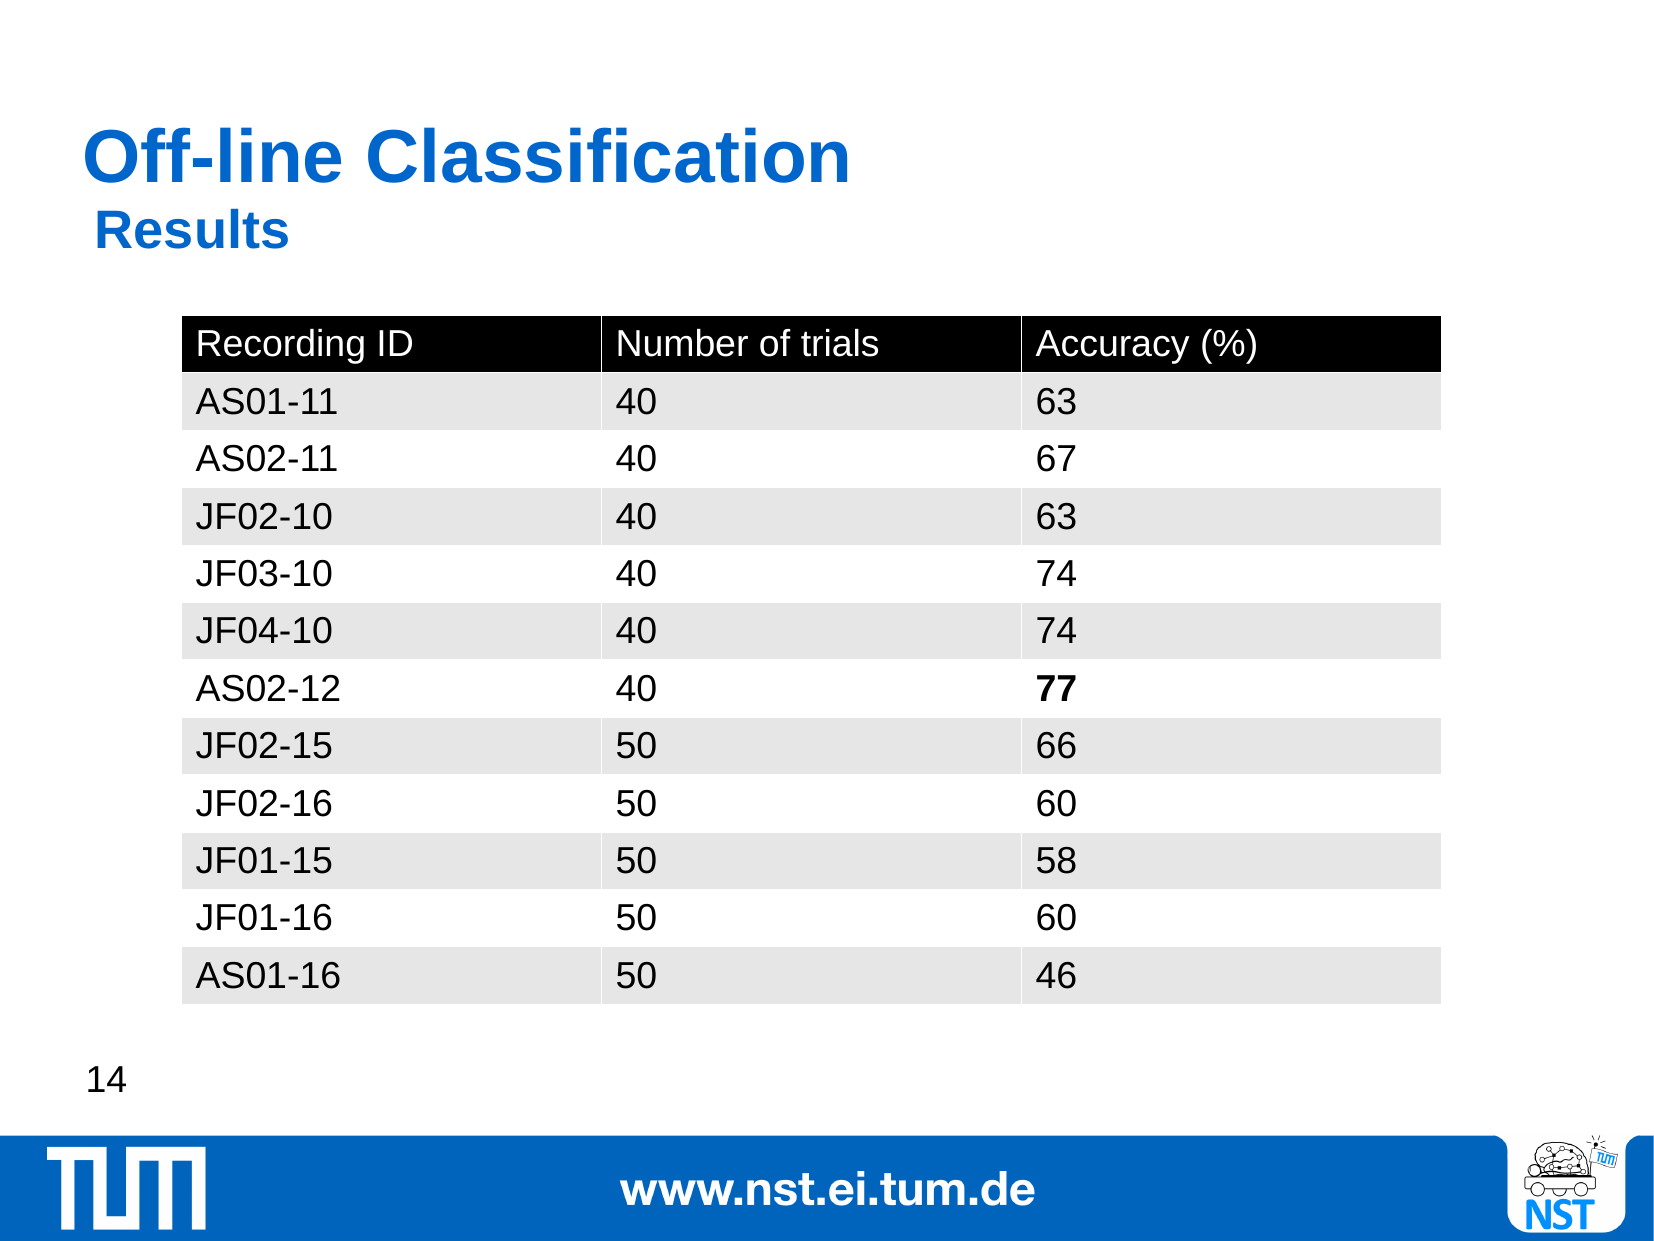

# Off-line Classification
Results
| Recording ID | Number of trials | Accuracy (%) |
| --- | --- | --- |
| AS01-11 | 40 | 63 |
| AS02-11 | 40 | 67 |
| JF02-10 | 40 | 63 |
| JF03-10 | 40 | 74 |
| JF04-10 | 40 | 74 |
| AS02-12 | 40 | 77 |
| JF02-15 | 50 | 66 |
| JF02-16 | 50 | 60 |
| JF01-15 | 50 | 58 |
| JF01-16 | 50 | 60 |
| AS01-16 | 50 | 46 |
| | | |